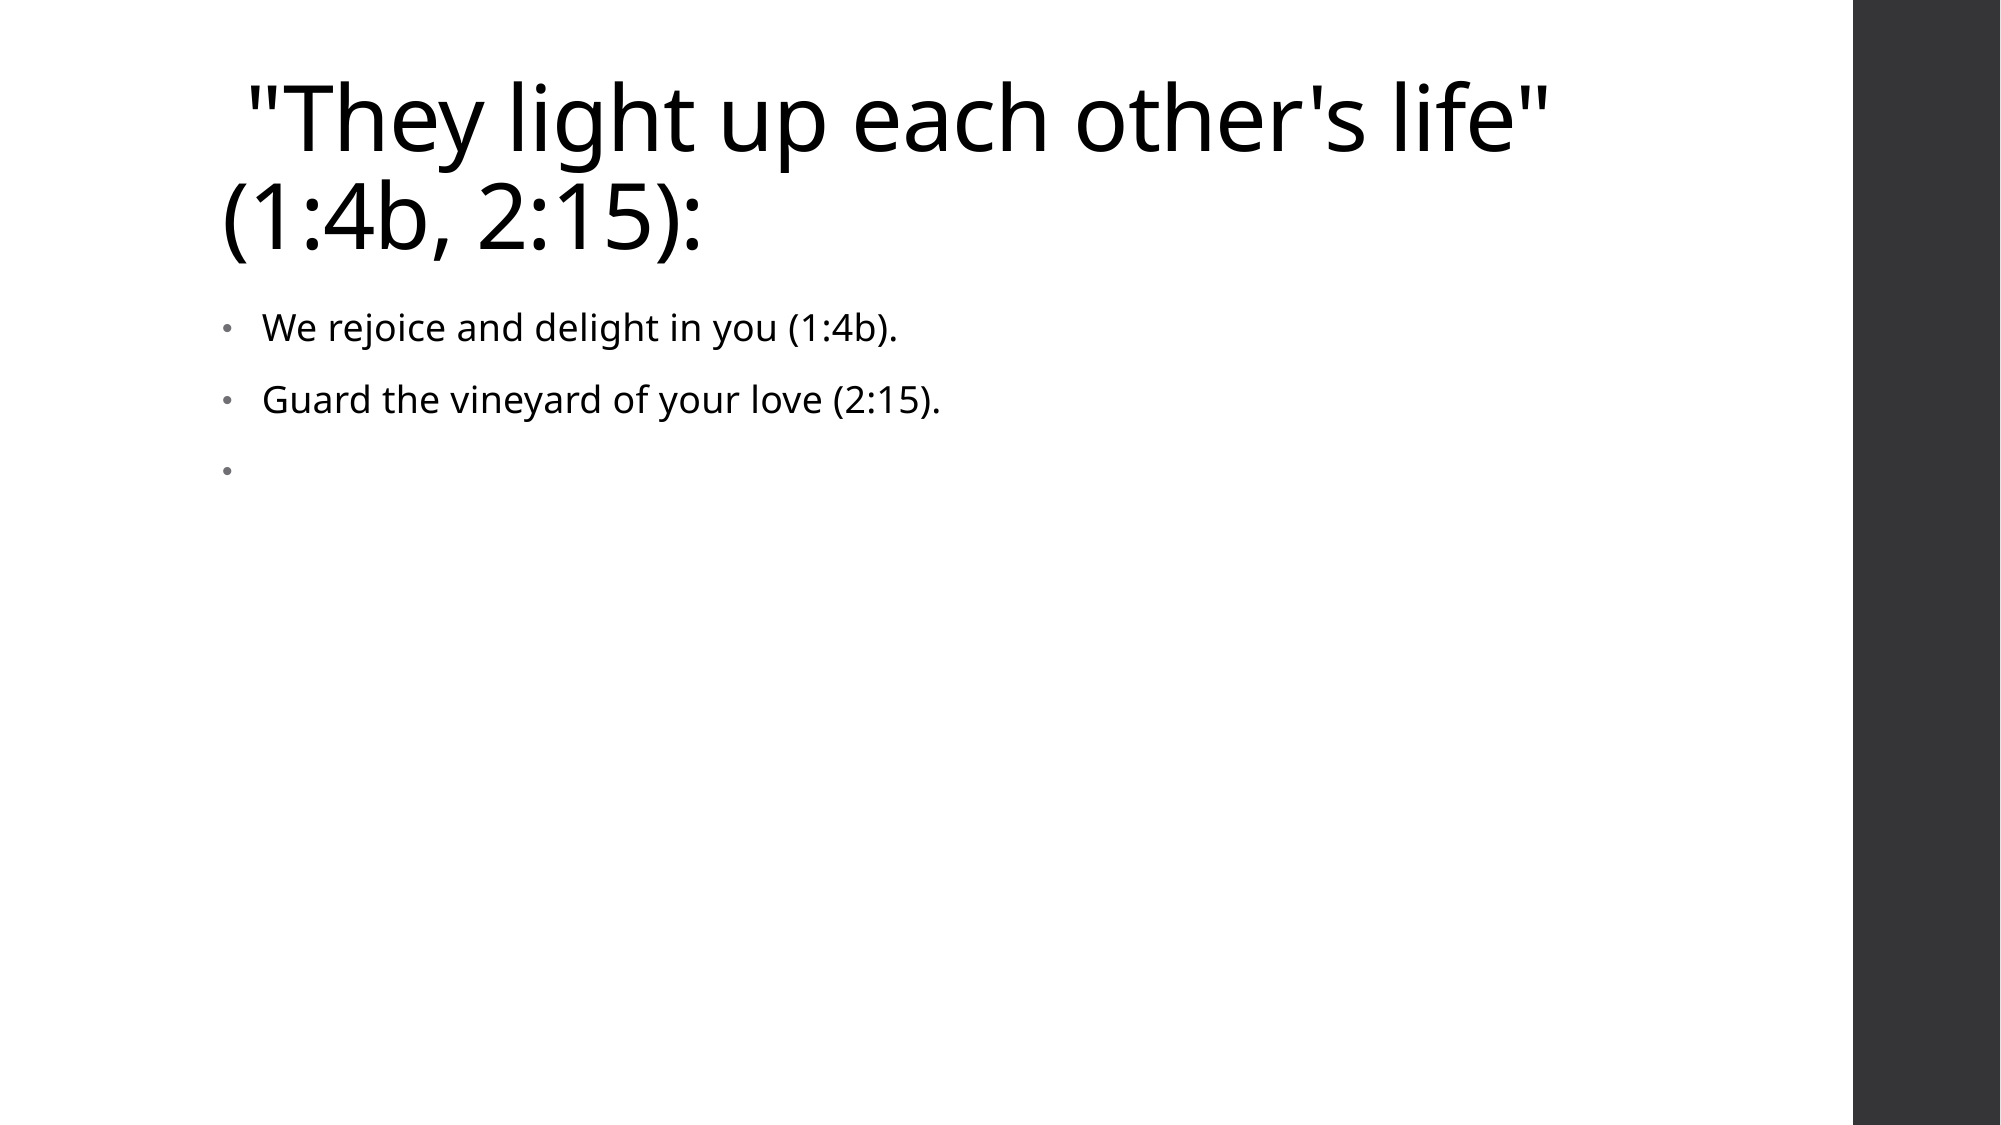

# "They light up each other's life" (1:4b, 2:15):
 We rejoice and delight in you (1:4b).
 Guard the vineyard of your love (2:15).